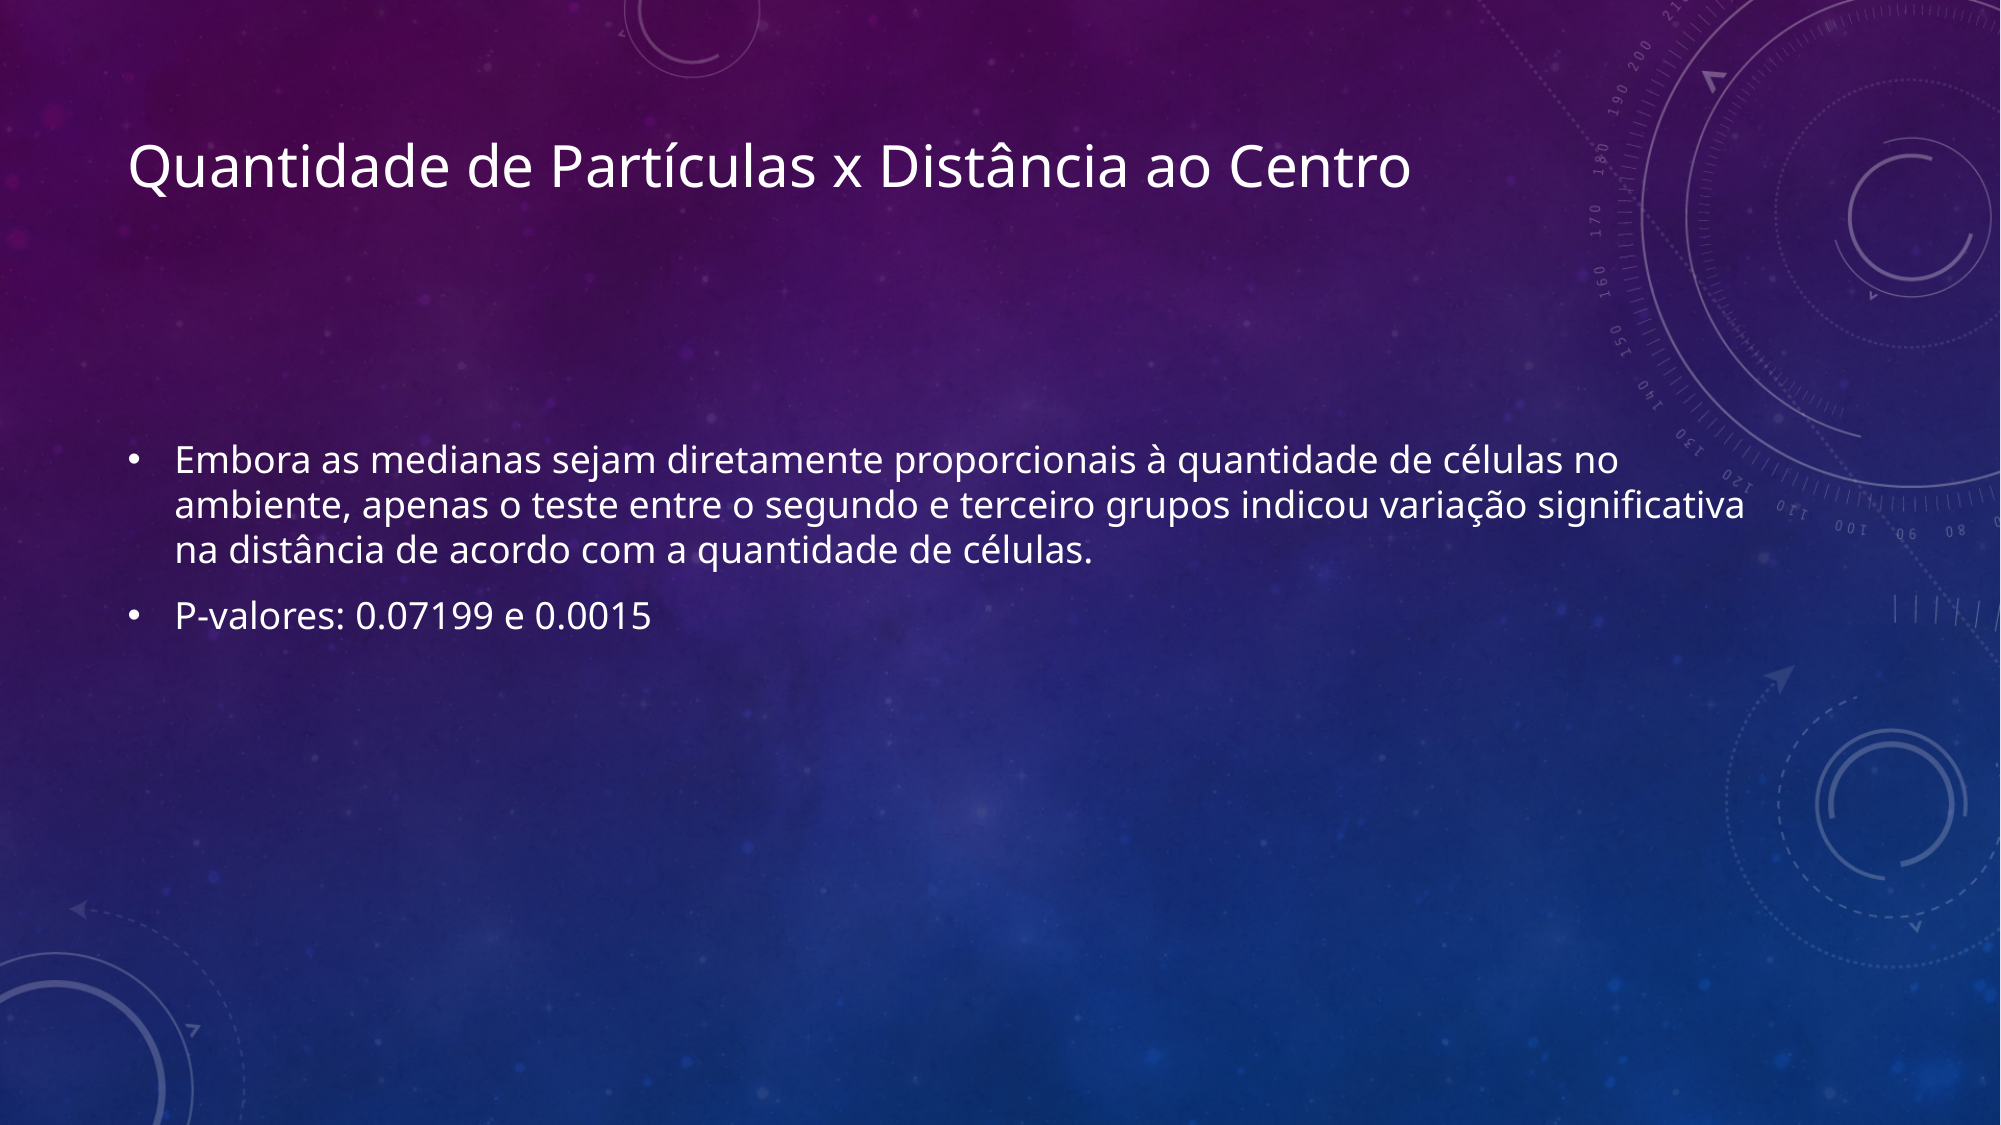

Quantidade de Partículas x Distância ao Centro
# Embora as medianas sejam diretamente proporcionais à quantidade de células no ambiente, apenas o teste entre o segundo e terceiro grupos indicou variação significativa na distância de acordo com a quantidade de células.
P-valores: 0.07199 e 0.0015